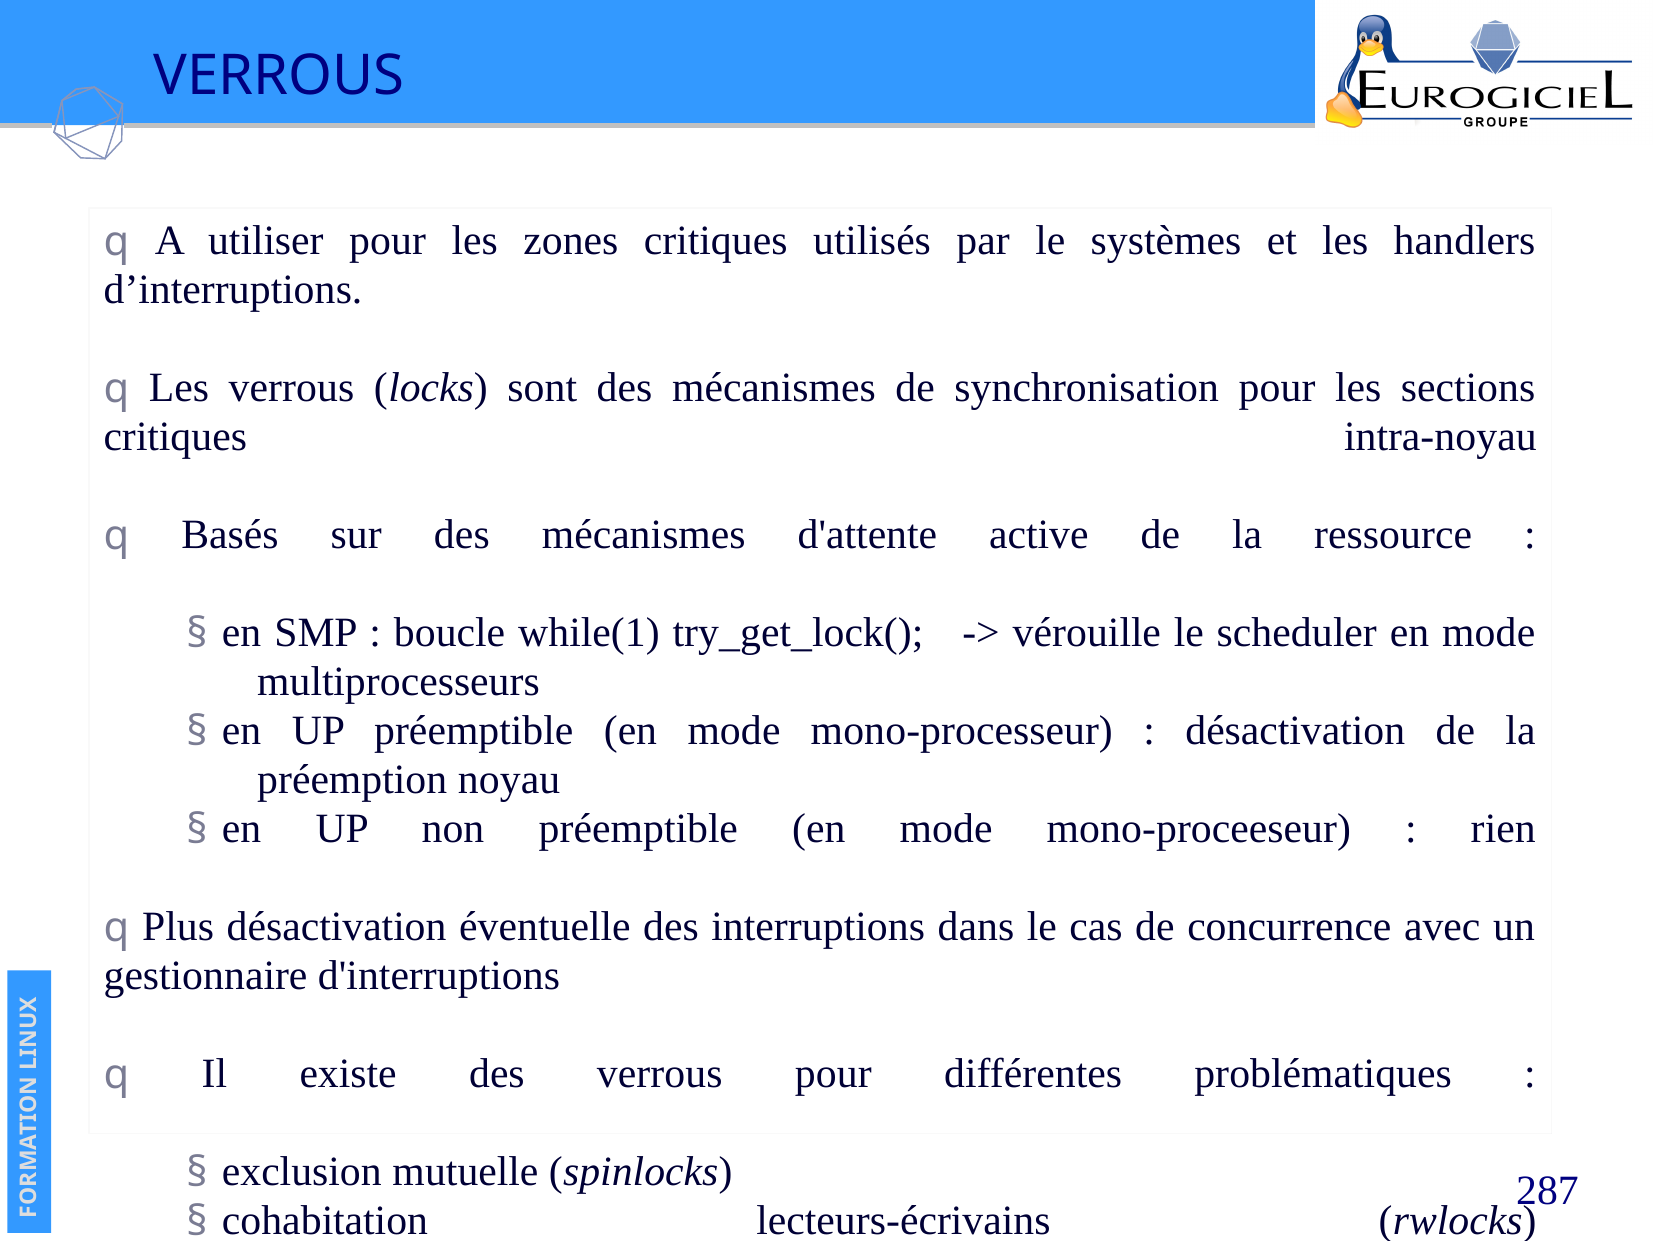

# VERROUS
 A utiliser pour les zones critiques utilisés par le systèmes et les handlers d’interruptions.
 Les verrous (locks) sont des mécanismes de synchronisation pour les sections critiques intra-noyau
 Basés sur des mécanismes d'attente active de la ressource :
en SMP : boucle while(1) try_get_lock(); -> vérouille le scheduler en mode multiprocesseurs
en UP préemptible (en mode mono-processeur) : désactivation de la préemption noyau
en UP non préemptible (en mode mono-proceeseur) : rien
 Plus désactivation éventuelle des interruptions dans le cas de concurrence avec un gestionnaire d'interruptions
 Il existe des verrous pour différentes problématiques :
exclusion mutuelle (spinlocks)
cohabitation lecteurs-écrivains (rwlocks)
 Pour la cohabitation lecteurs-écrivains :
plusieurs lecteurs peuvent lire la ressource simultanément
un seul écrivain peut la modifier